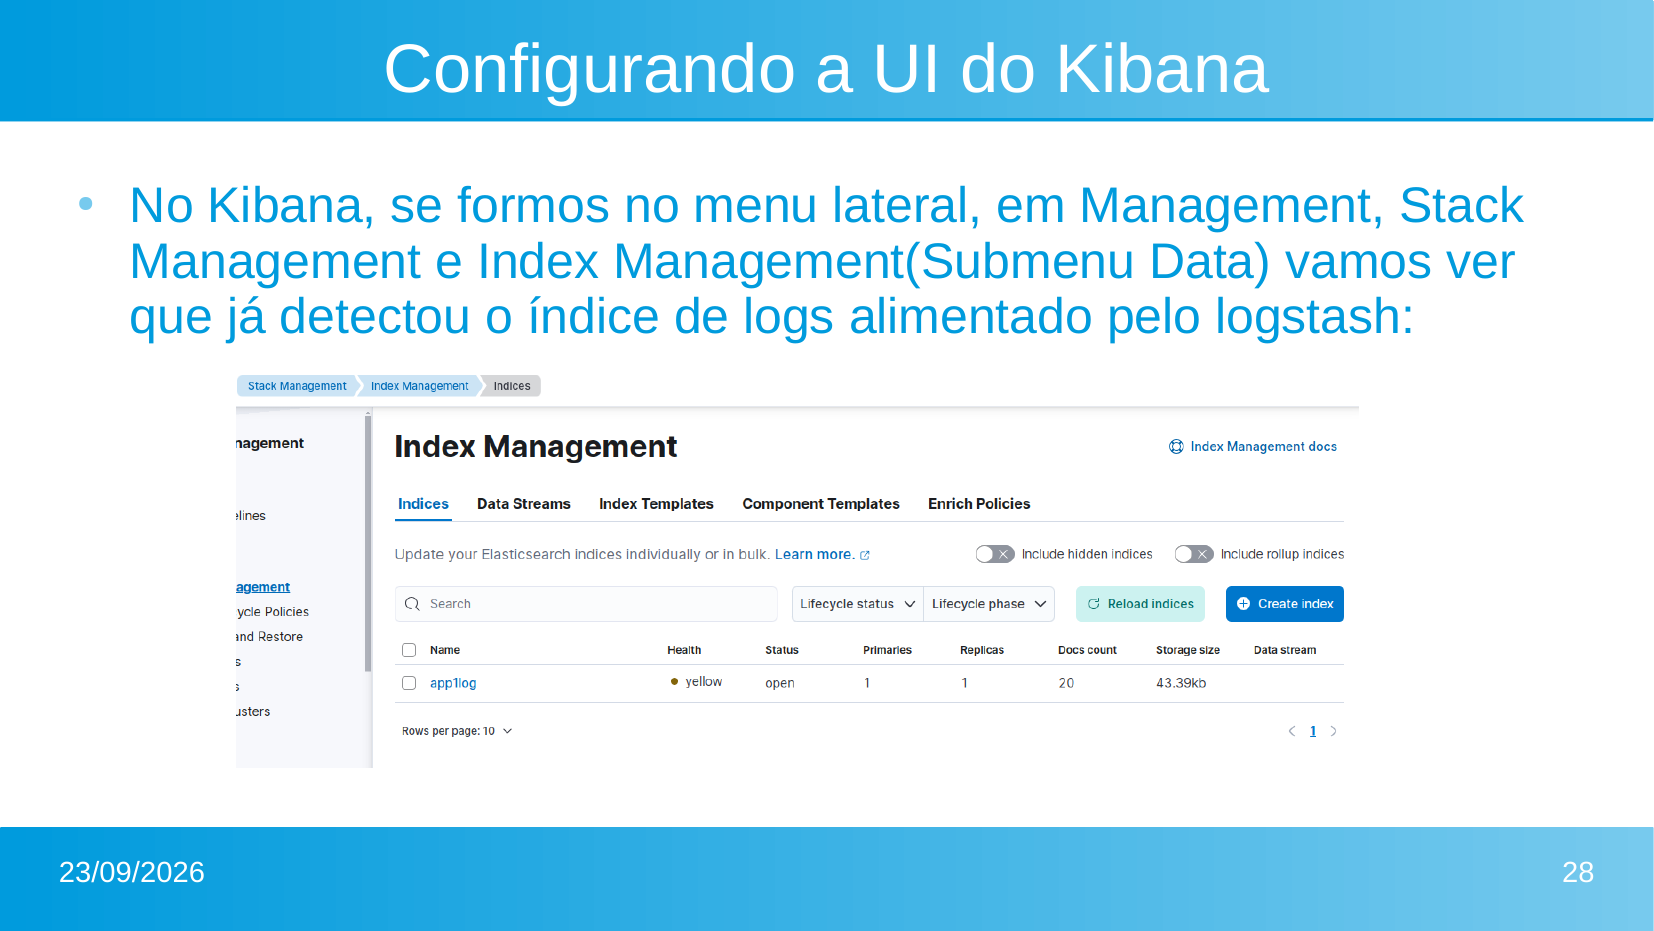

# Configurando a UI do Kibana
No Kibana, se formos no menu lateral, em Management, Stack Management e Index Management(Submenu Data) vamos ver que já detectou o índice de logs alimentado pelo logstash:
28